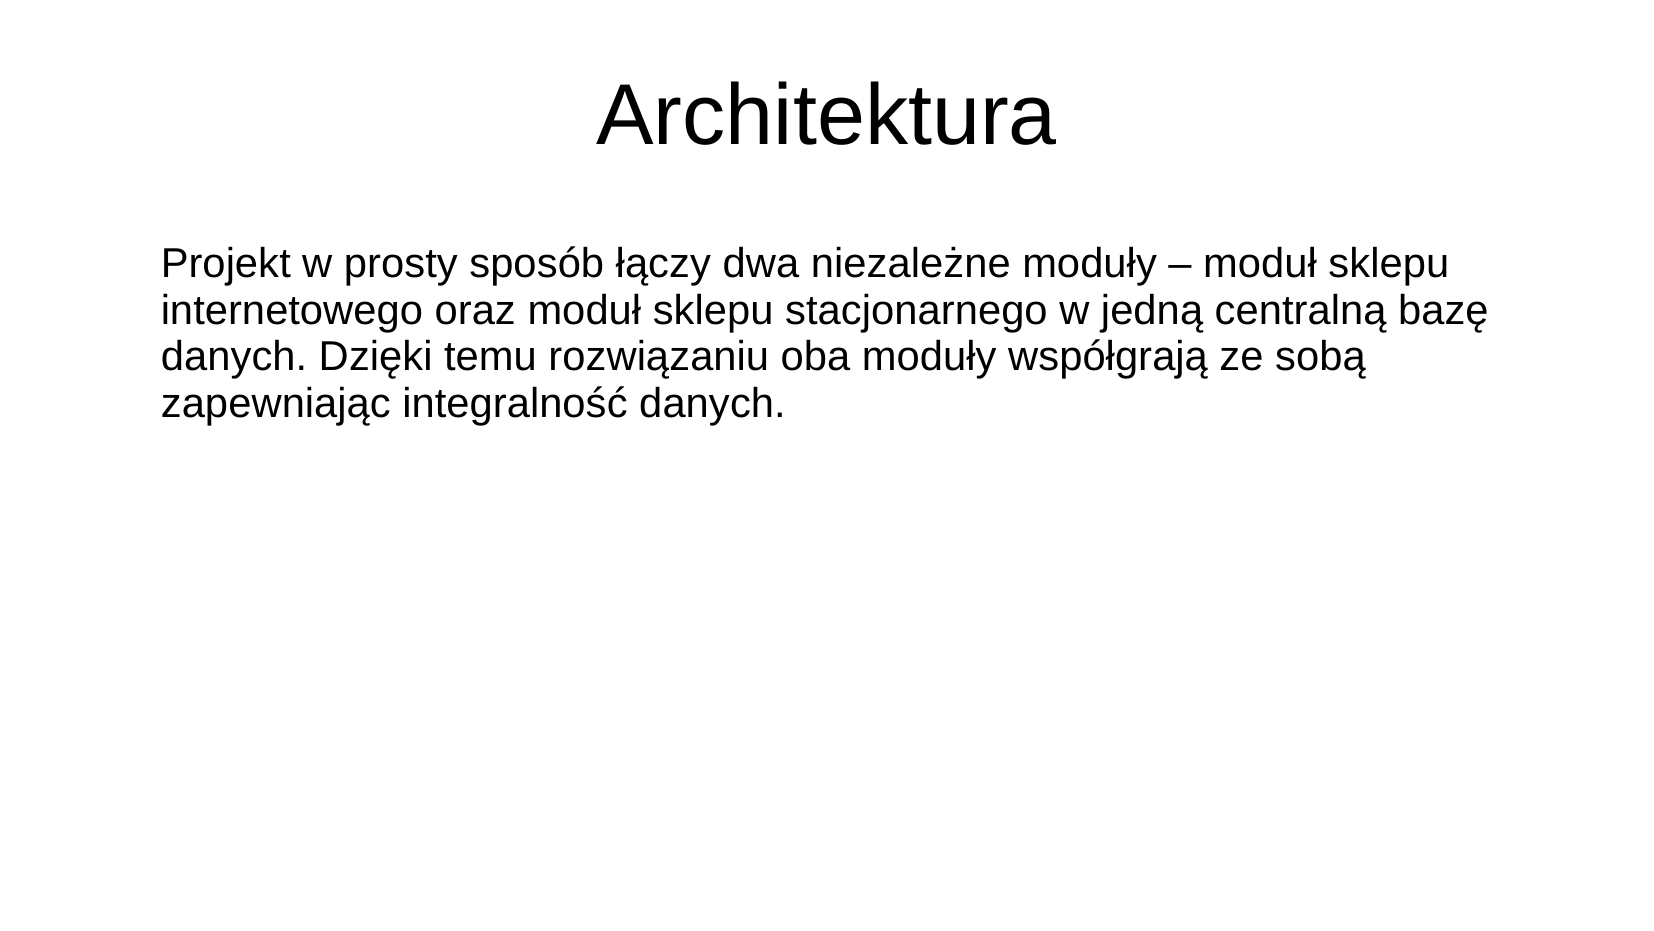

# Architektura
Projekt w prosty sposób łączy dwa niezależne moduły – moduł sklepu internetowego oraz moduł sklepu stacjonarnego w jedną centralną bazę danych. Dzięki temu rozwiązaniu oba moduły współgrają ze sobą zapewniając integralność danych.